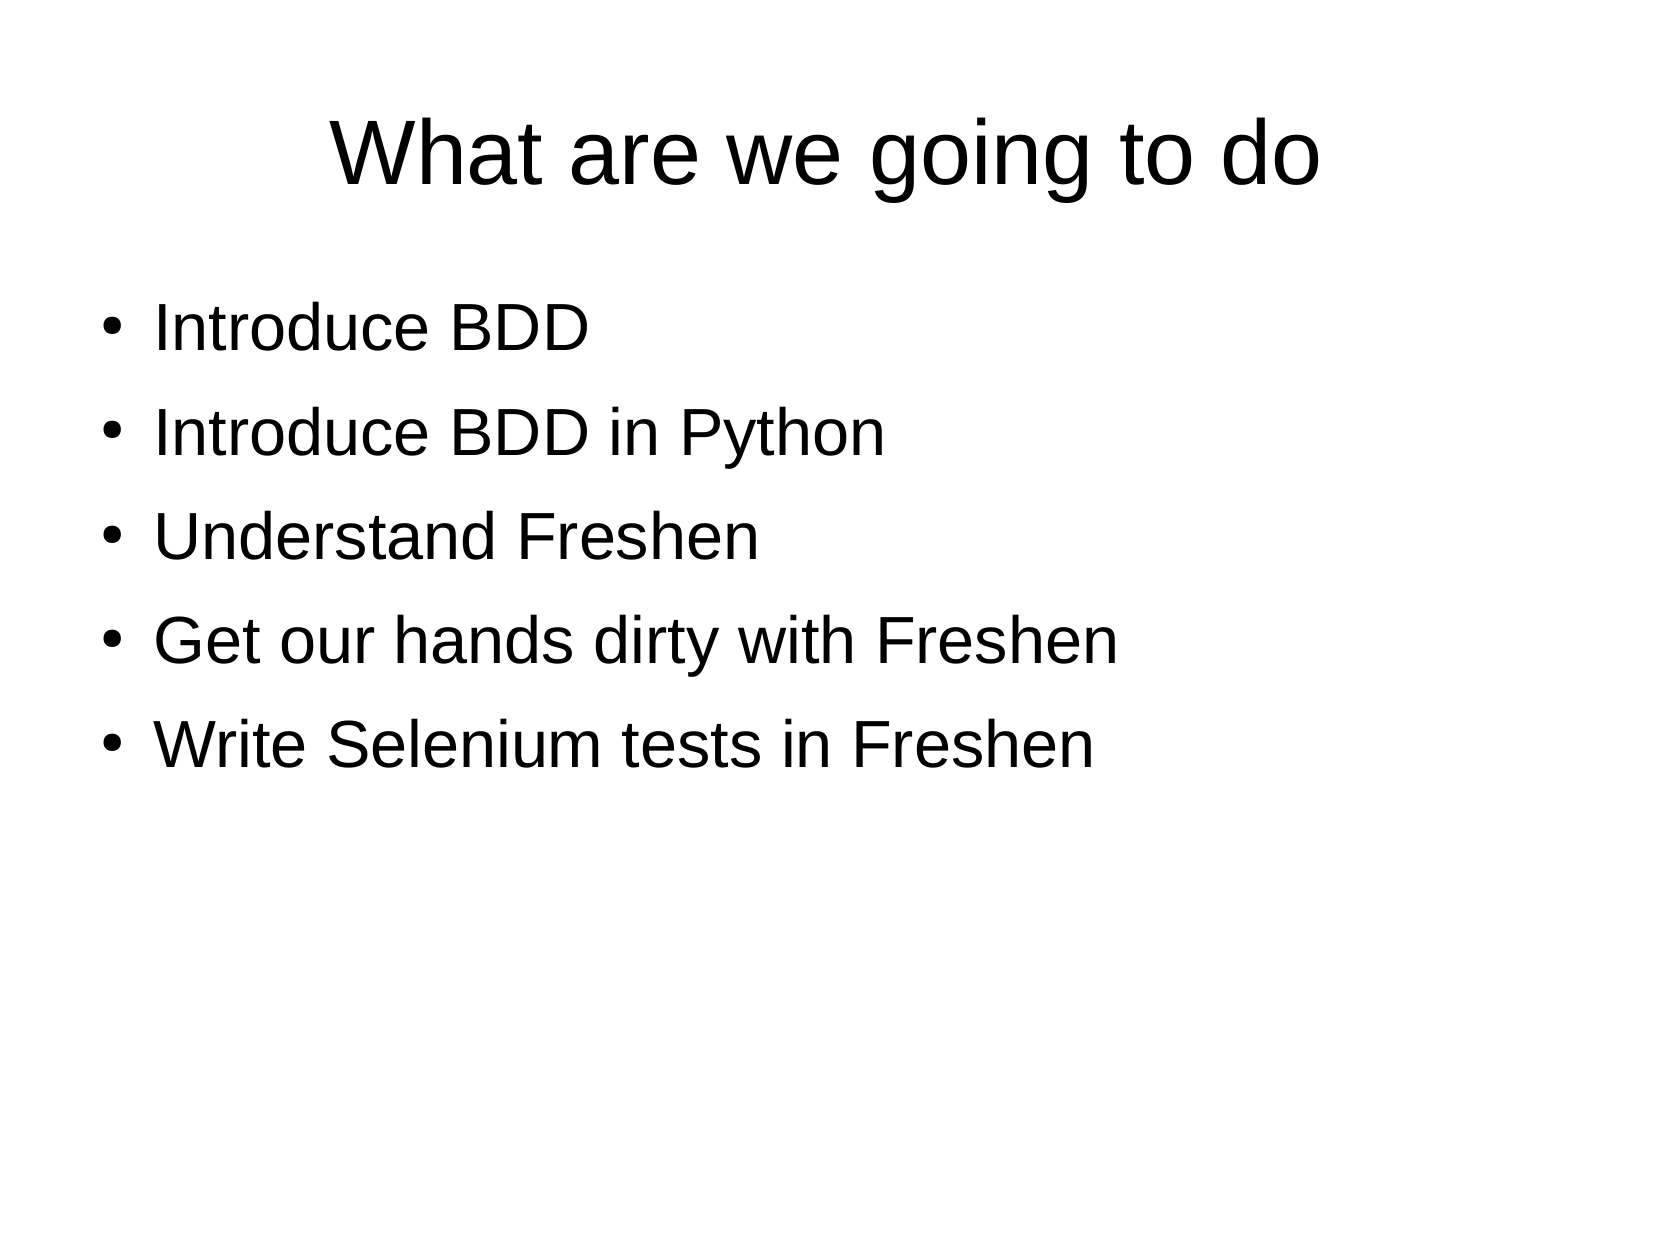

# What are we going to do
Introduce BDD
Introduce BDD in Python
Understand Freshen
Get our hands dirty with Freshen
Write Selenium tests in Freshen